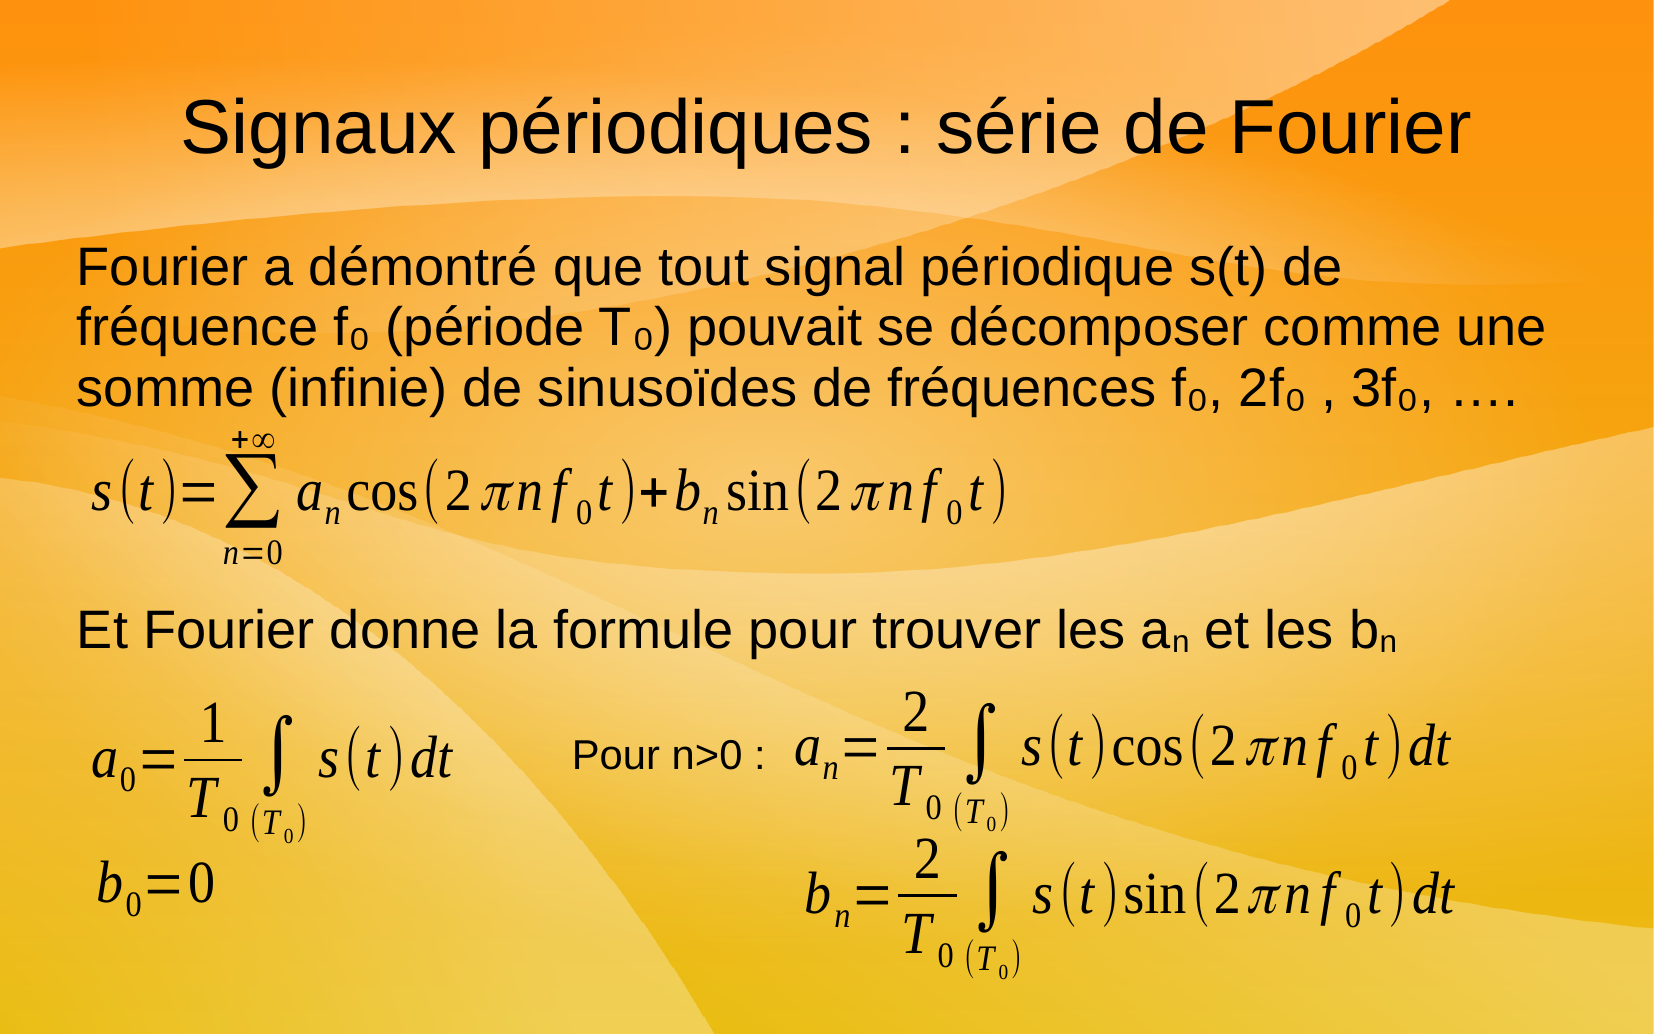

# Signaux périodiques : série de Fourier
Fourier a démontré que tout signal périodique s(t) de fréquence f₀ (période T₀) pouvait se décomposer comme une somme (infinie) de sinusoïdes de fréquences f₀, 2f₀ , 3f₀, ….
Et Fourier donne la formule pour trouver les an et les bn
 Pour n>0 :